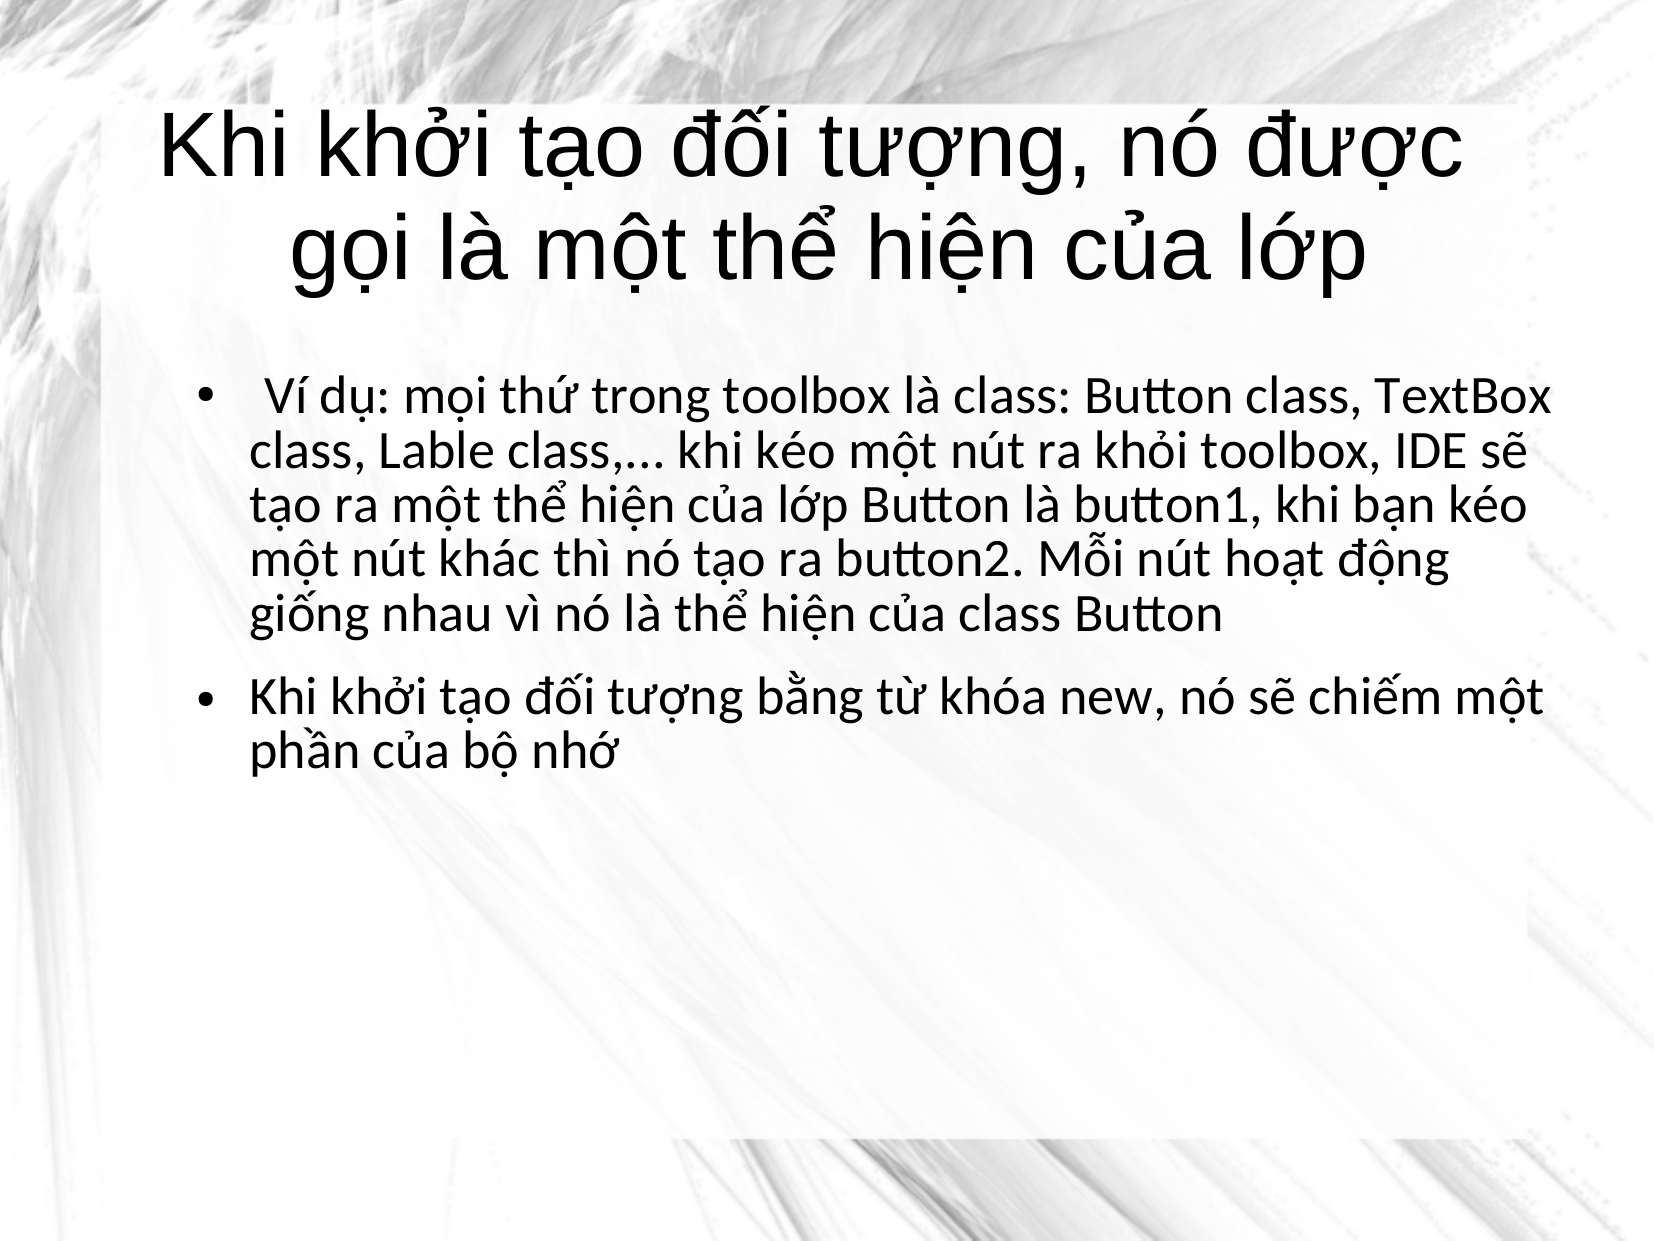

# Khi khởi tạo đối tượng, nó được gọi là một thể hiện của lớp
 Ví dụ: mọi thứ trong toolbox là class: Button class, TextBox class, Lable class,... khi kéo một nút ra khỏi toolbox, IDE sẽ tạo ra một thể hiện của lớp Button là button1, khi bạn kéo một nút khác thì nó tạo ra button2. Mỗi nút hoạt động giống nhau vì nó là thể hiện của class Button
Khi khởi tạo đối tượng bằng từ khóa new, nó sẽ chiếm một phần của bộ nhớ